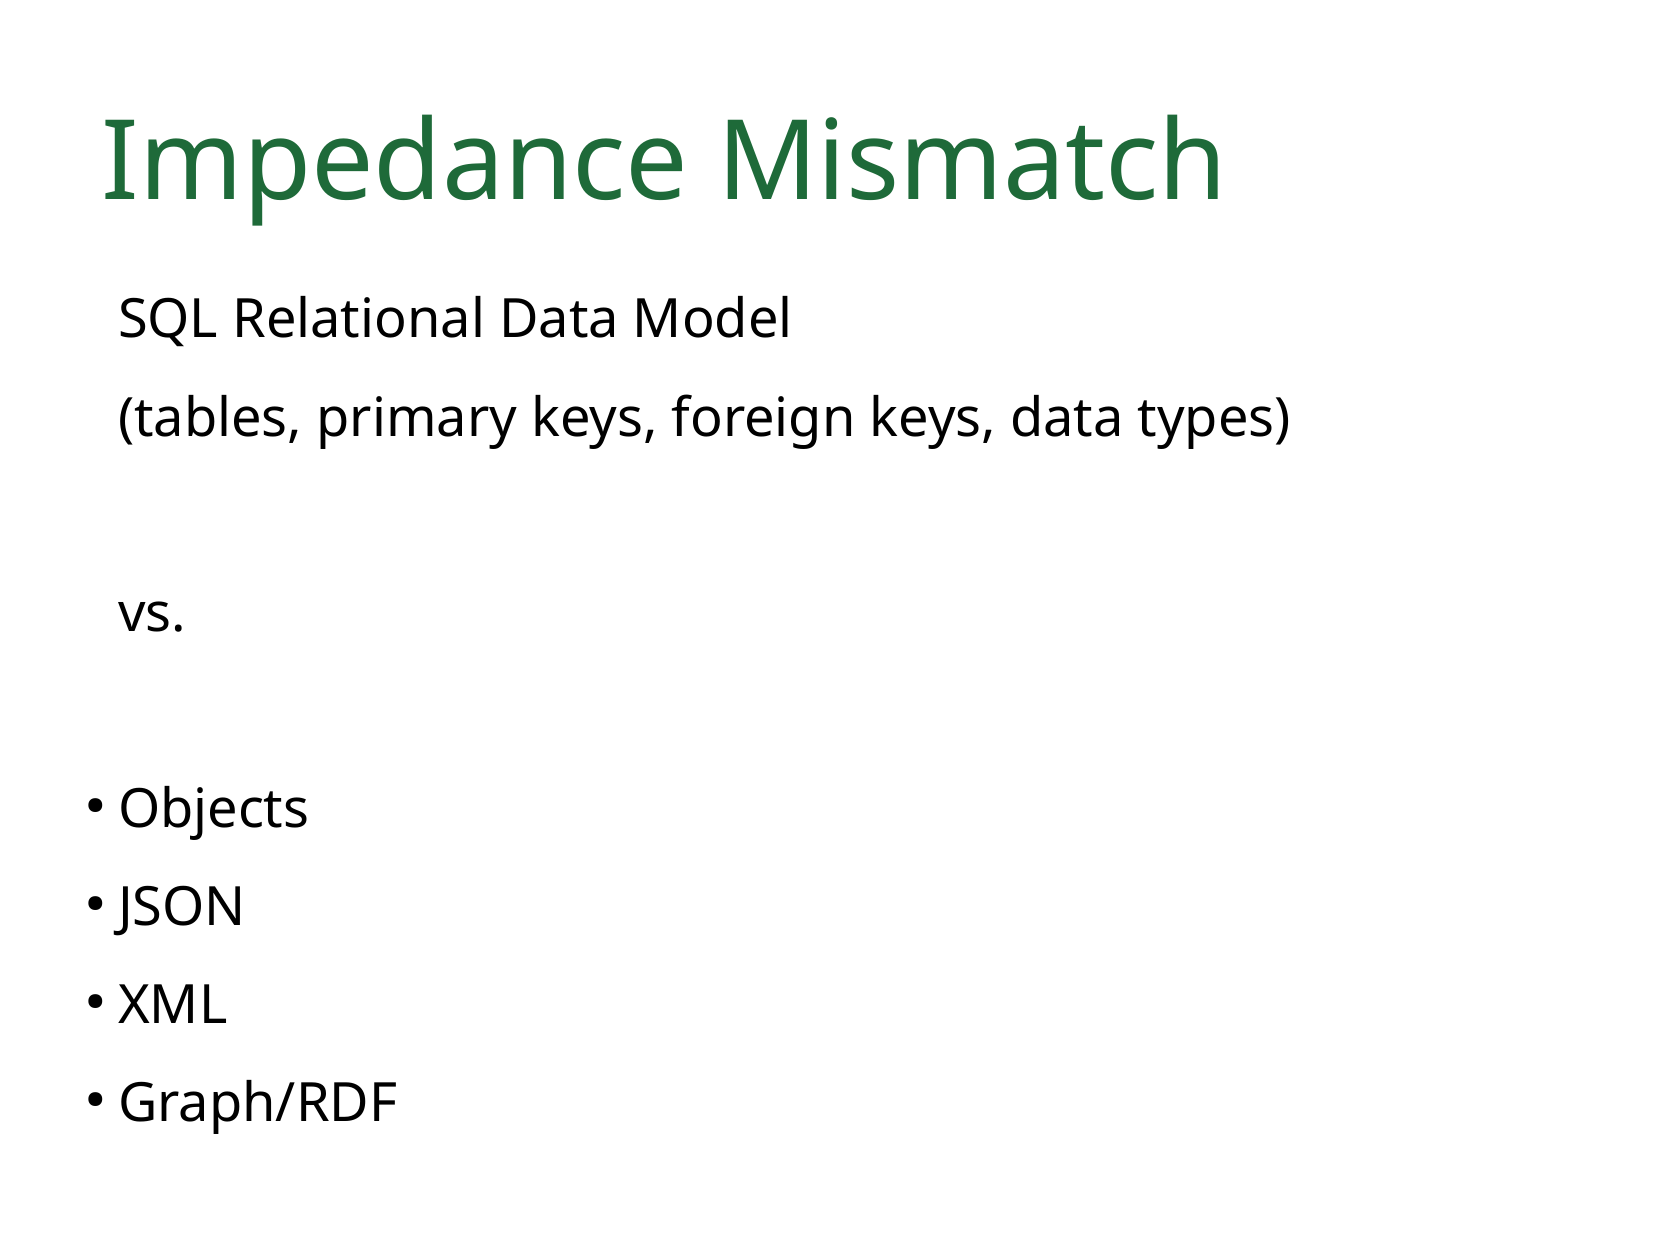

# Impedance Mismatch
SQL Relational Data Model
(tables, primary keys, foreign keys, data types)
vs.
Objects
JSON
XML
Graph/RDF